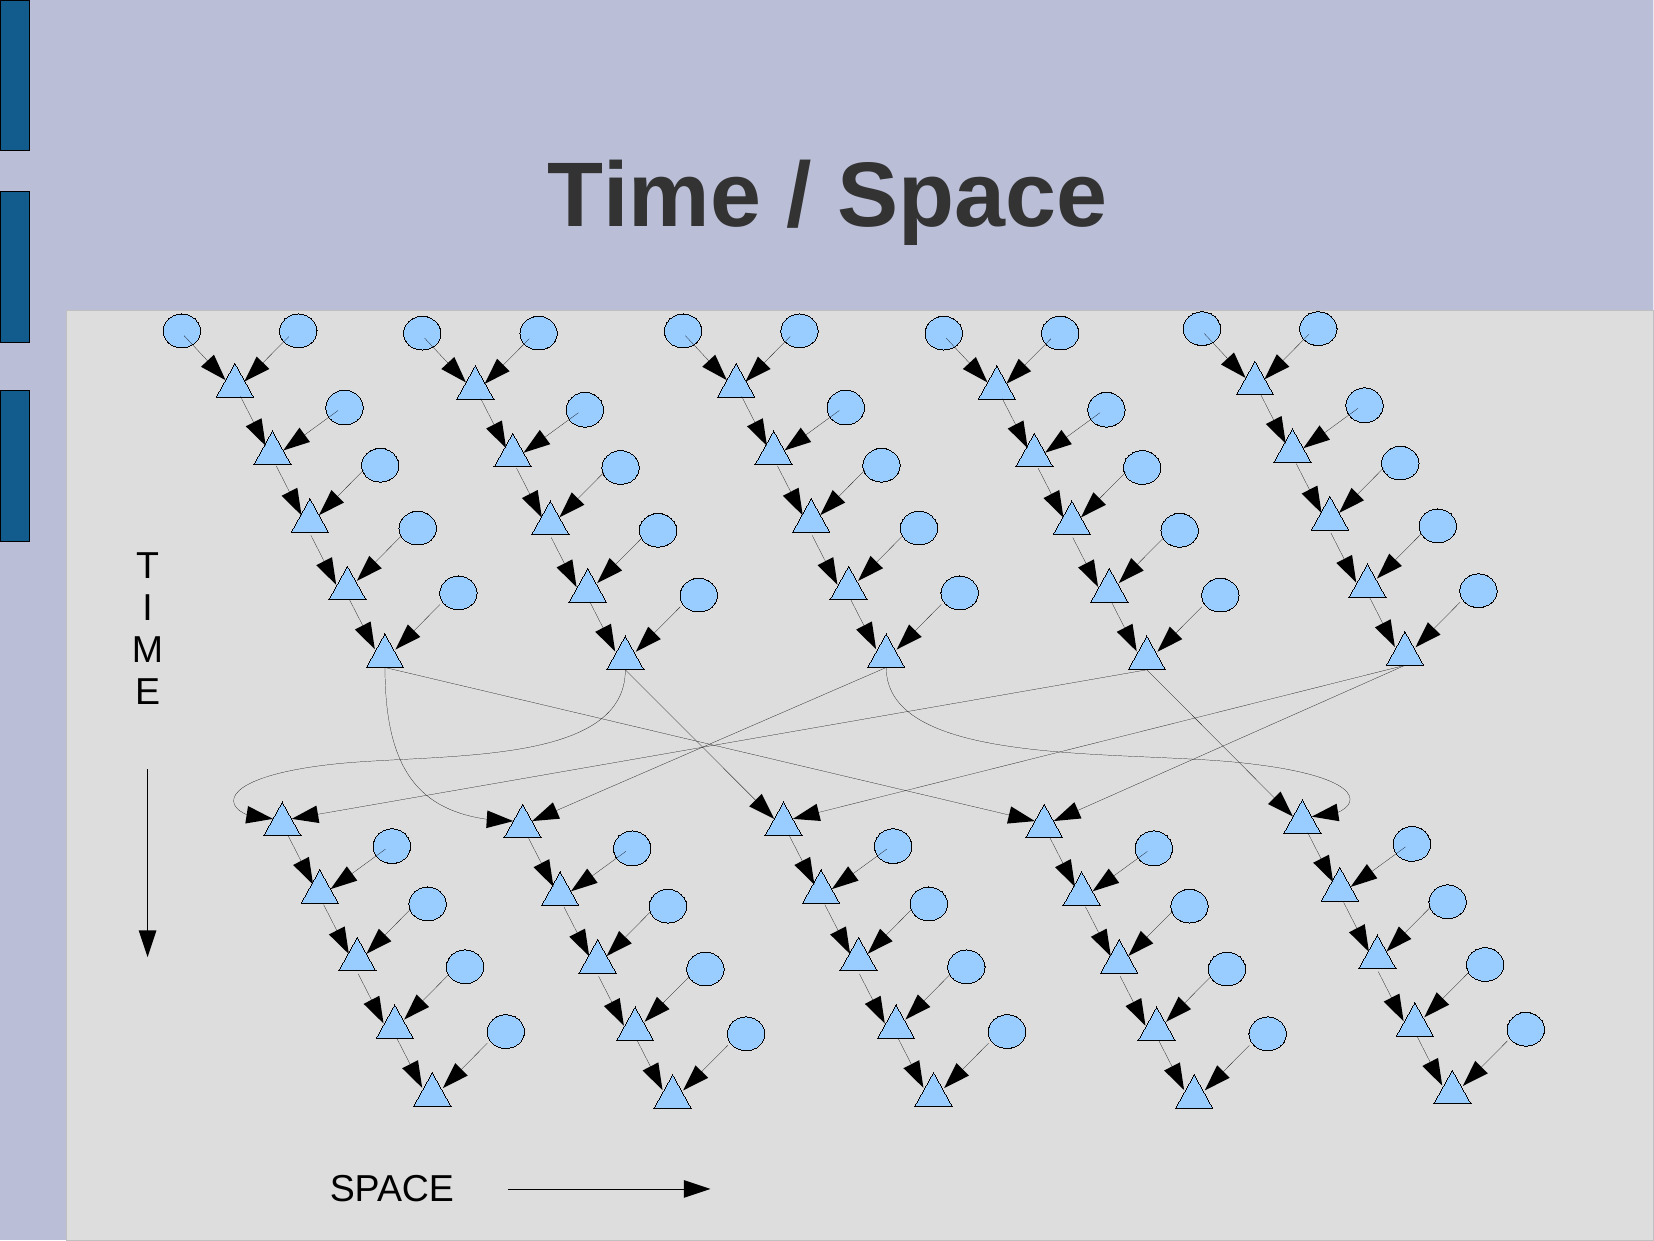

# Time / Space
T
I
M
E
SPACE